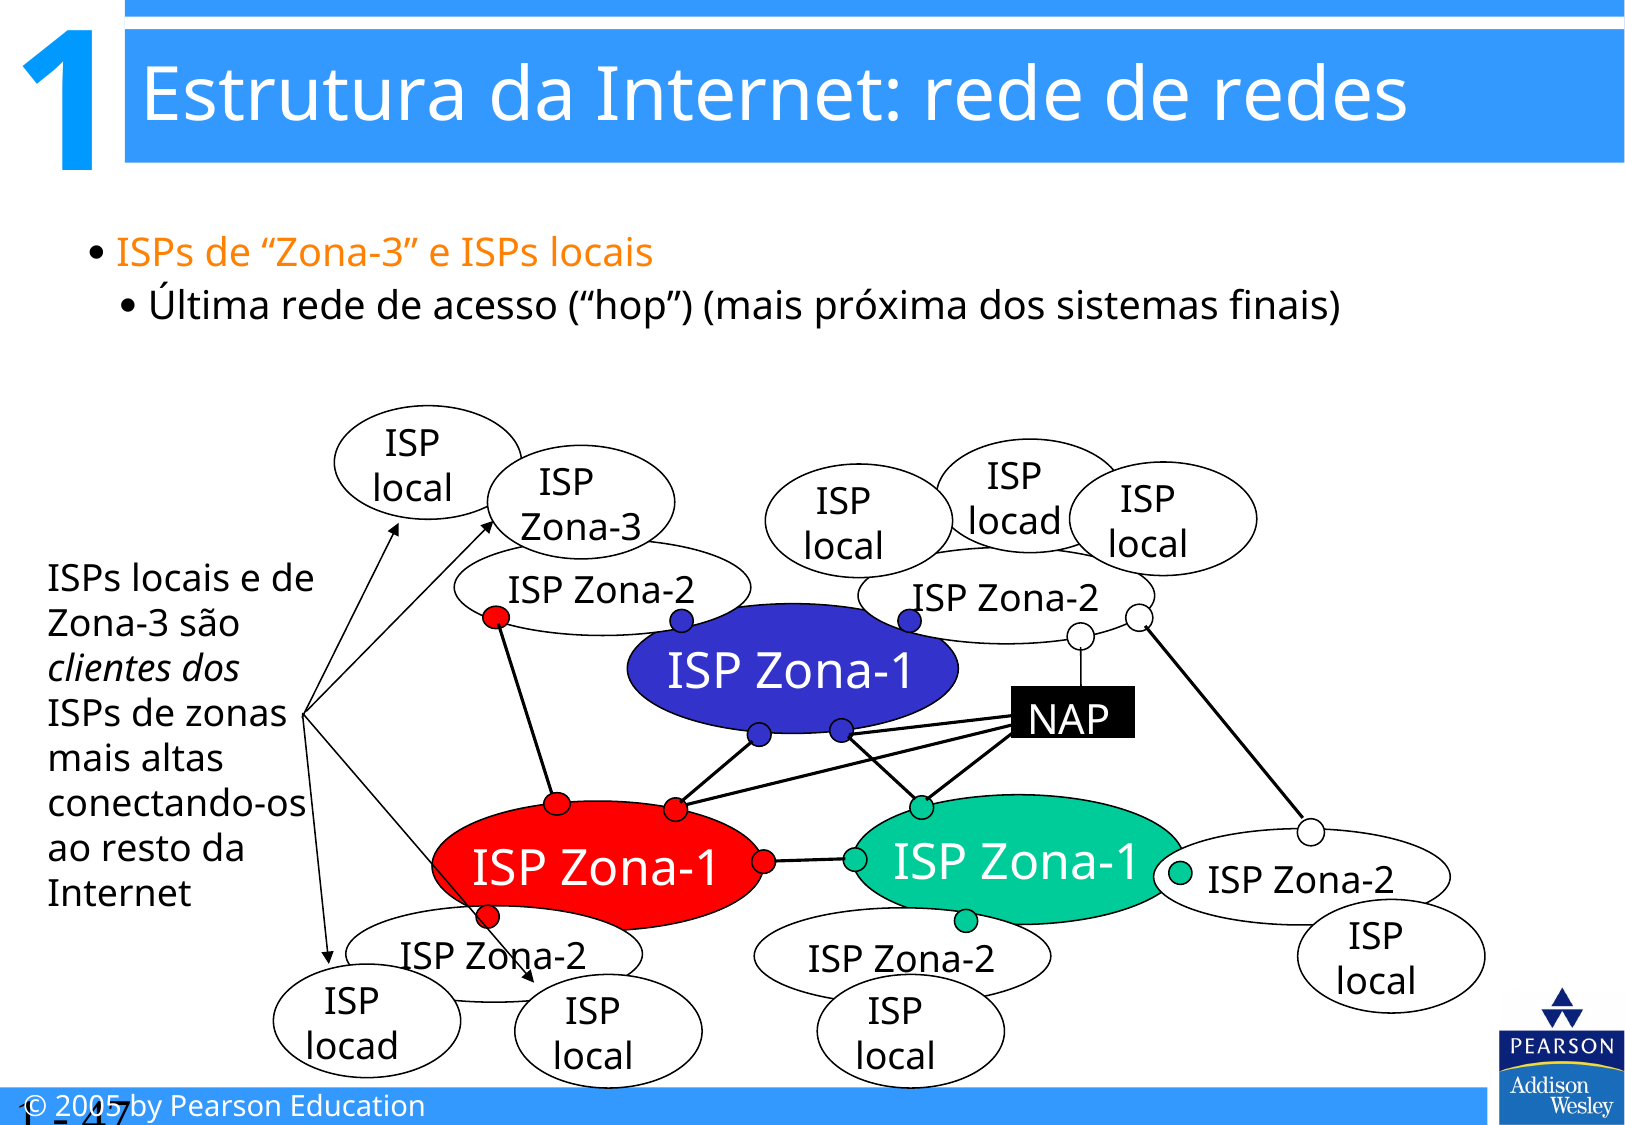

Estrutura da Internet: rede de redes
#  ISPs de “Zona-3” e ISPs locais
 Última rede de acesso (“hop”) (mais próxima dos sistemas finais)
ISP
local
ISP
locad
ISP
 Zona-3
ISP
local
ISP
local
ISP
local
ISP
locad
ISP
local
ISP
local
ISPs locais e de Zona-3 são clientes dos
ISPs de zonas mais altas
conectando-os ao resto da Internet
ISP Zona-2
ISP Zona-2
ISP Zona-2
ISP Zona-2
ISP Zona-2
ISP Zona-1
NAP
ISP Zona-1
ISP Zona-1
47